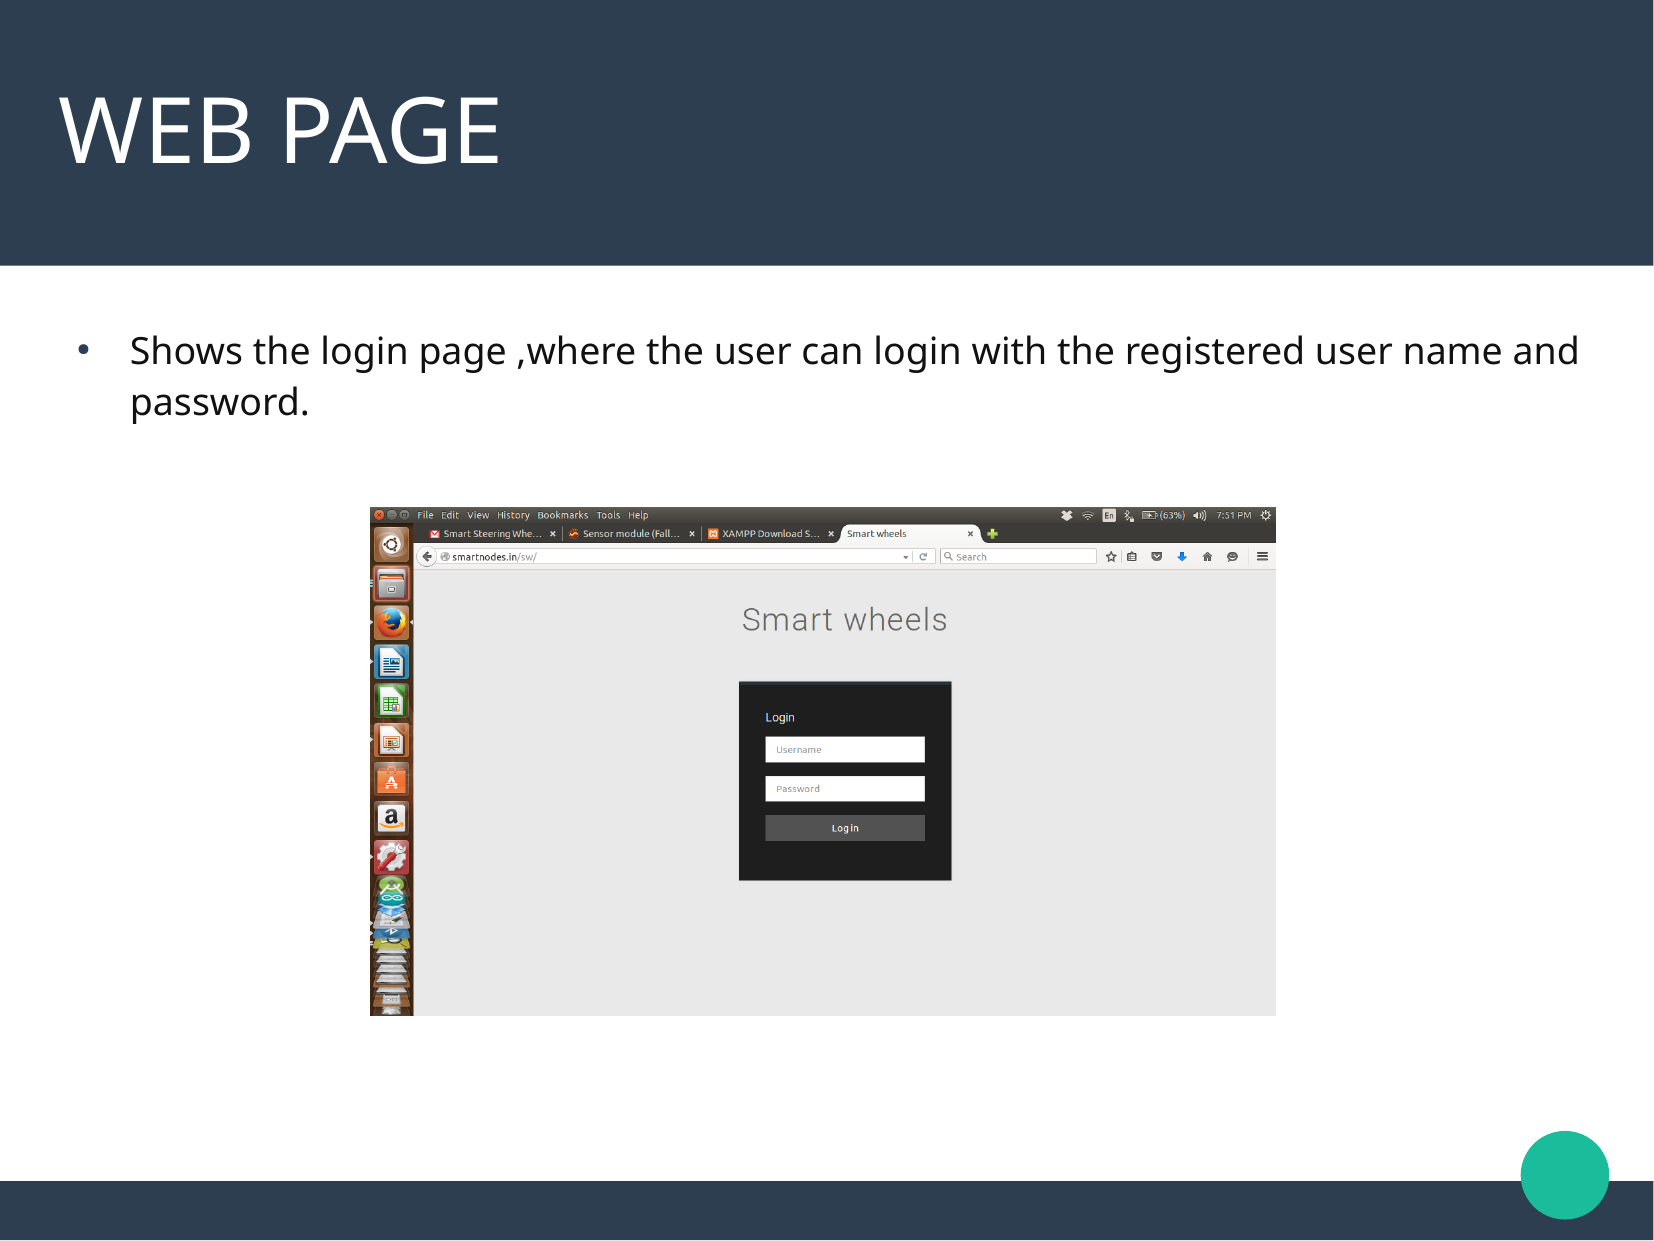

# WEB PAGE
Shows the login page ,where the user can login with the registered user name and password.